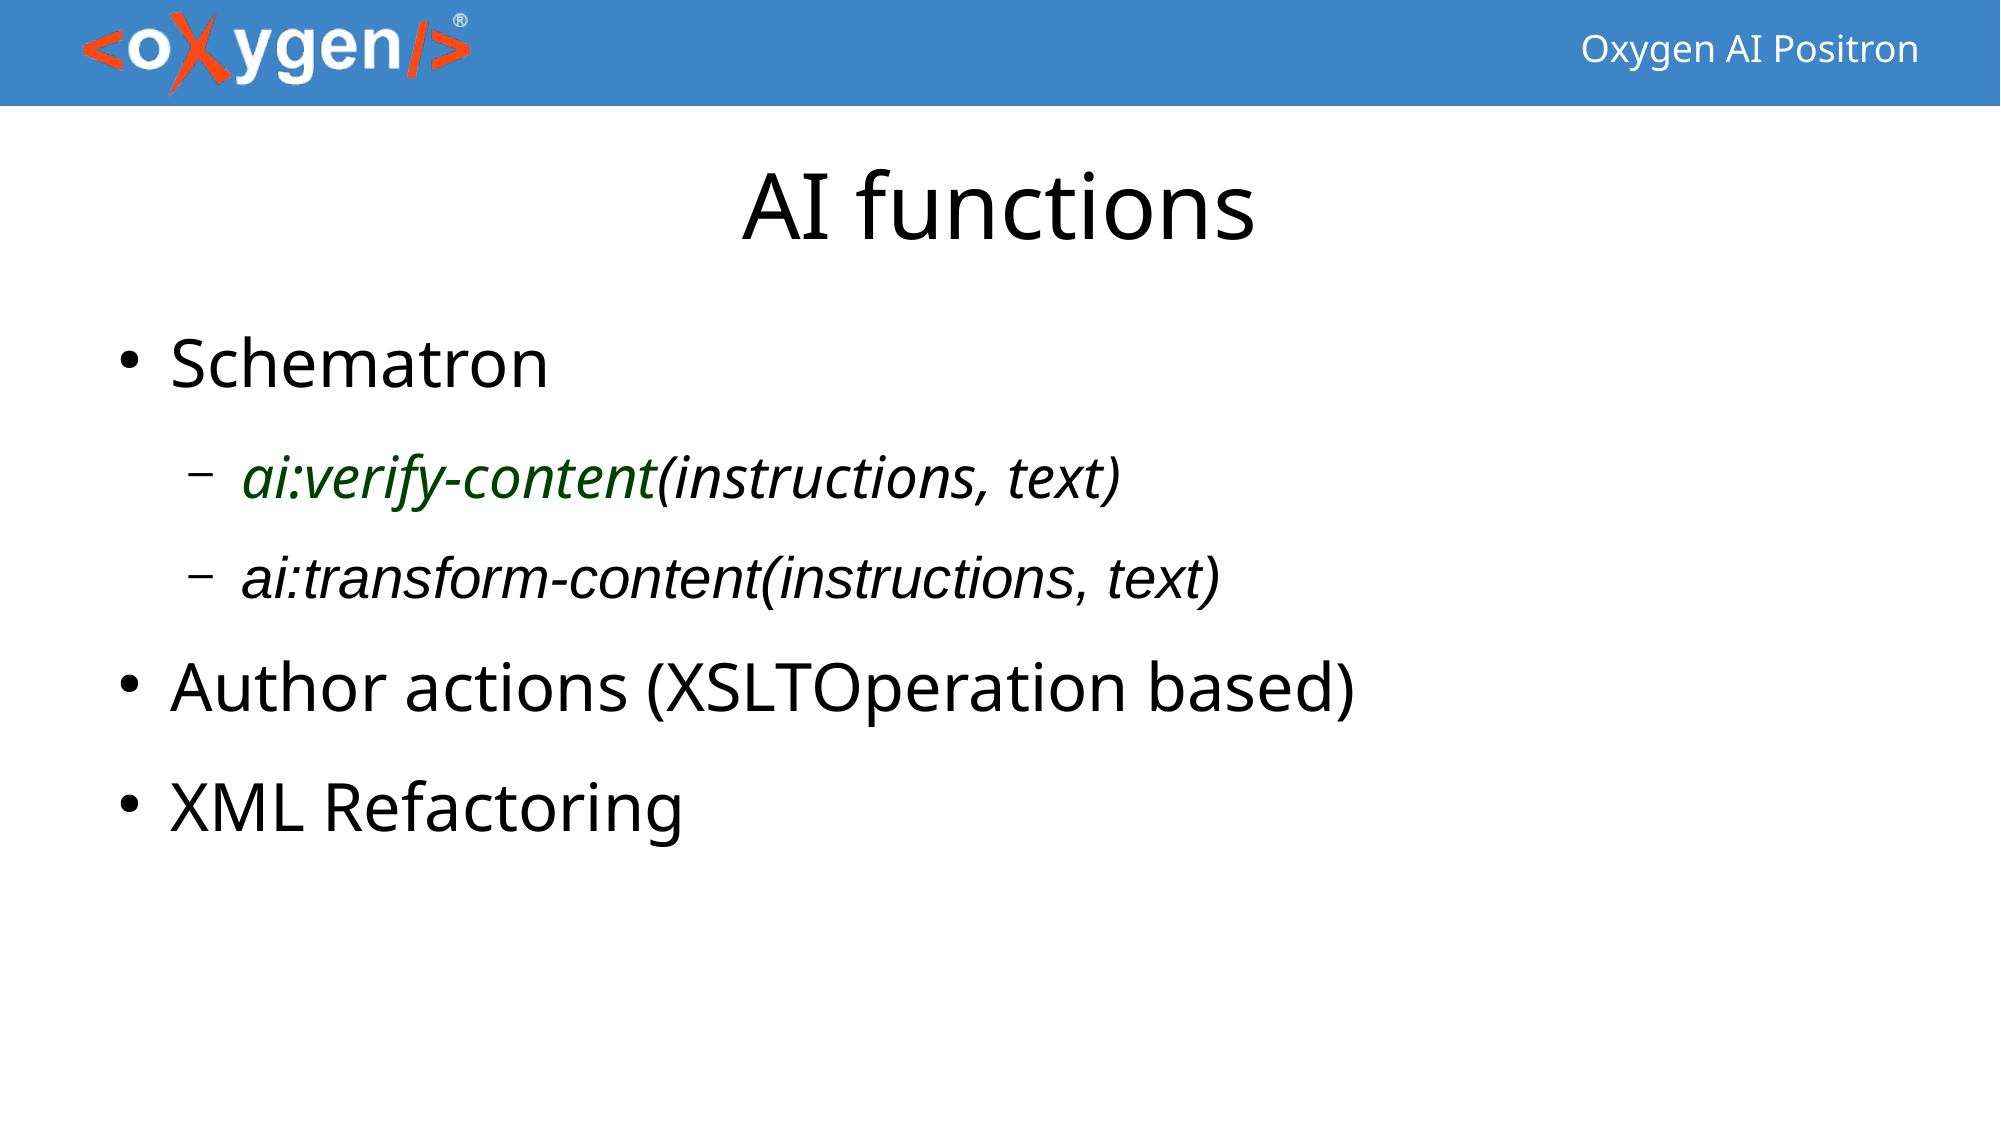

# AI functions
Schematron
ai:verify-content(instructions, text)
ai:transform-content(instructions, text)
Author actions (XSLTOperation based)
XML Refactoring